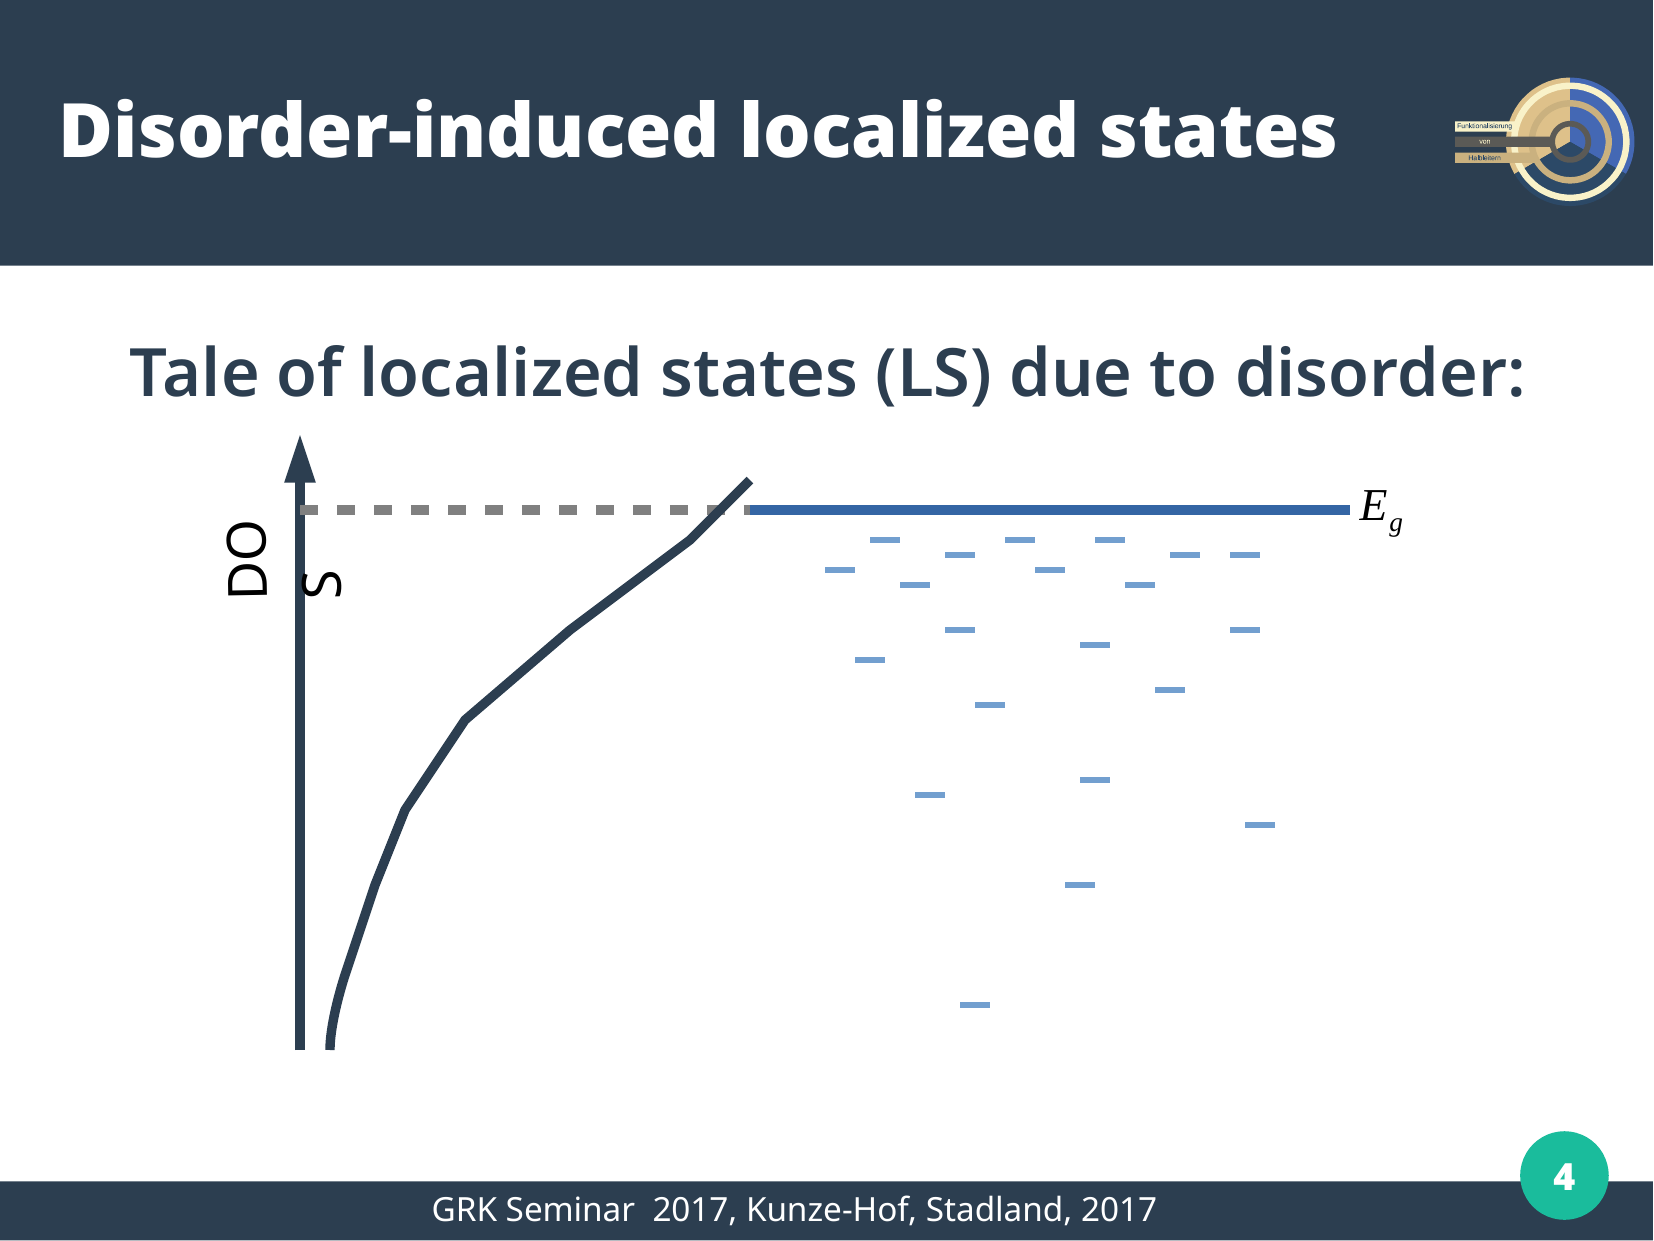

# Disorder-induced localized states
Tale of localized states (LS) due to disorder:
DOS
4
GRK Seminar 2017, Kunze-Hof, Stadland, 2017